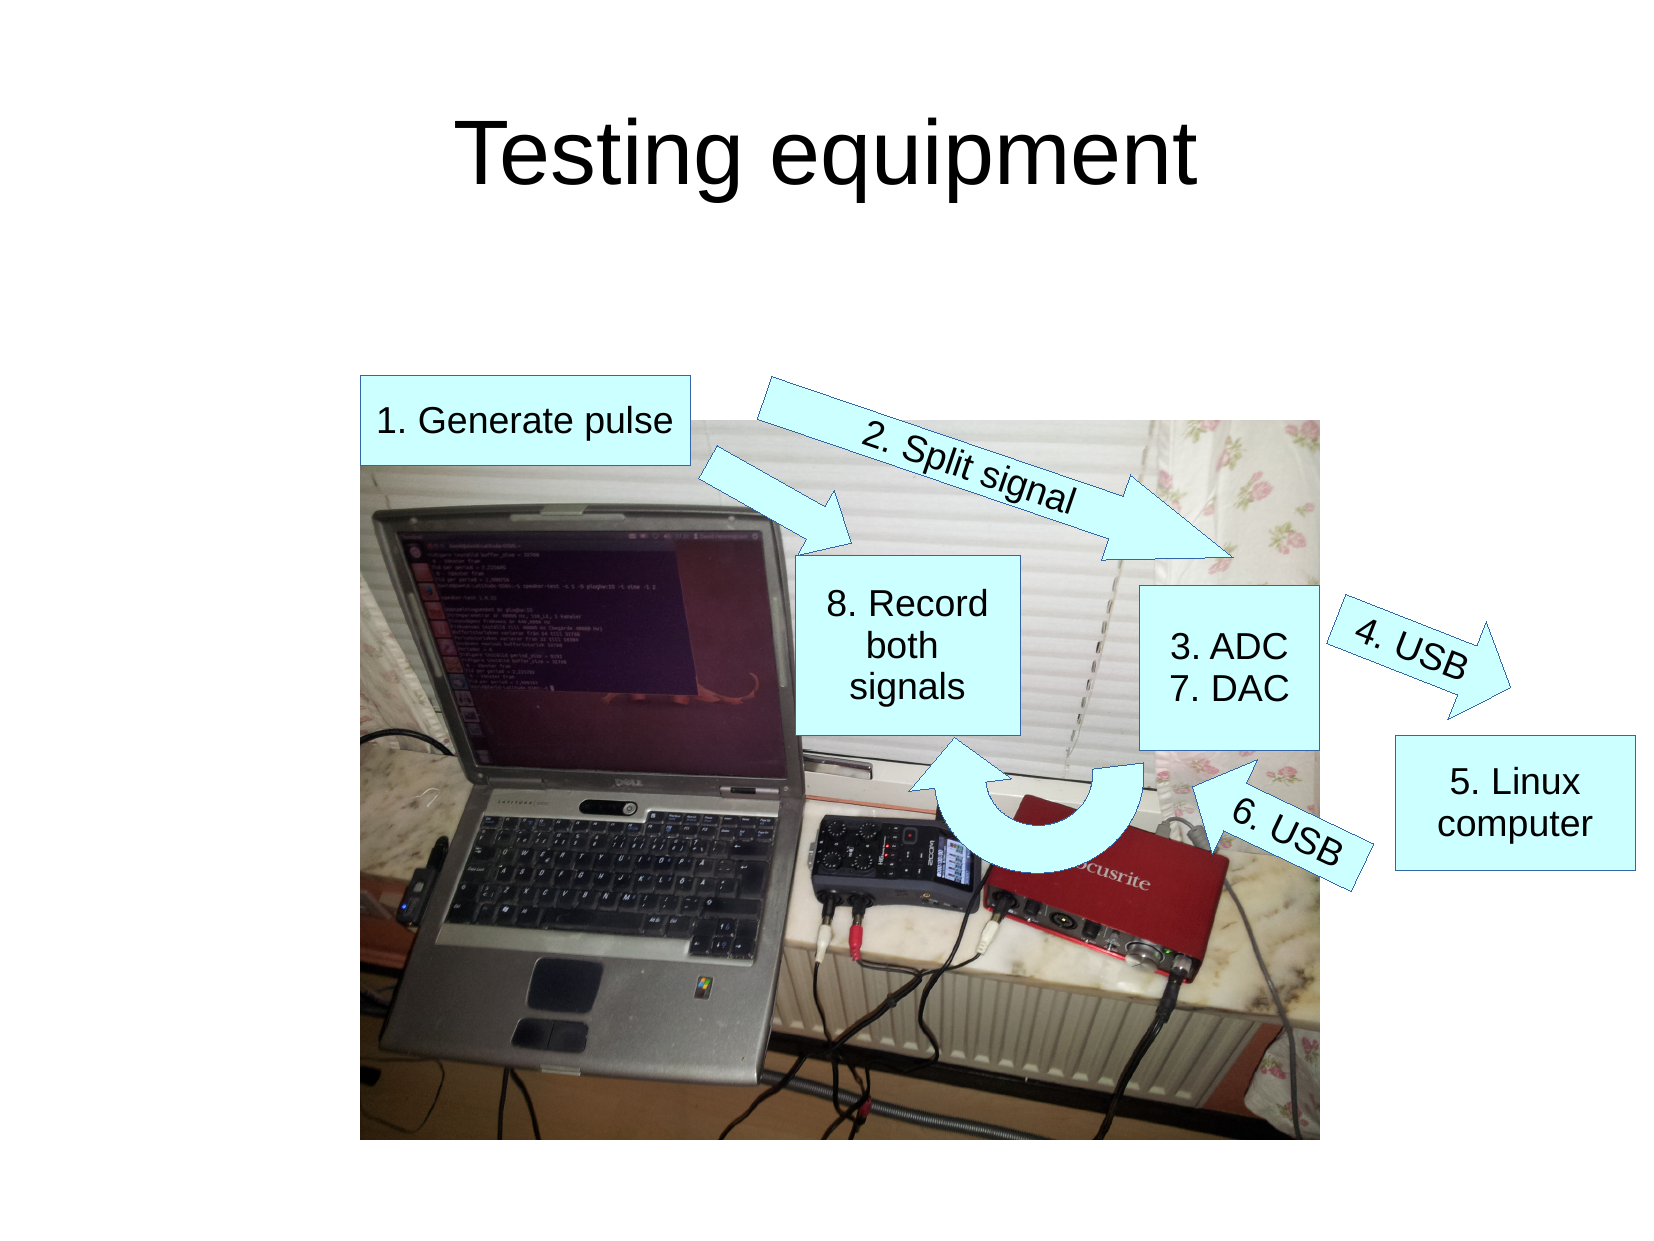

# Testing equipment
1. Generate pulse
2. Split signal
8. Record
both
signals
3. ADC
7. DAC
4. USB
5. Linux
computer
6. USB